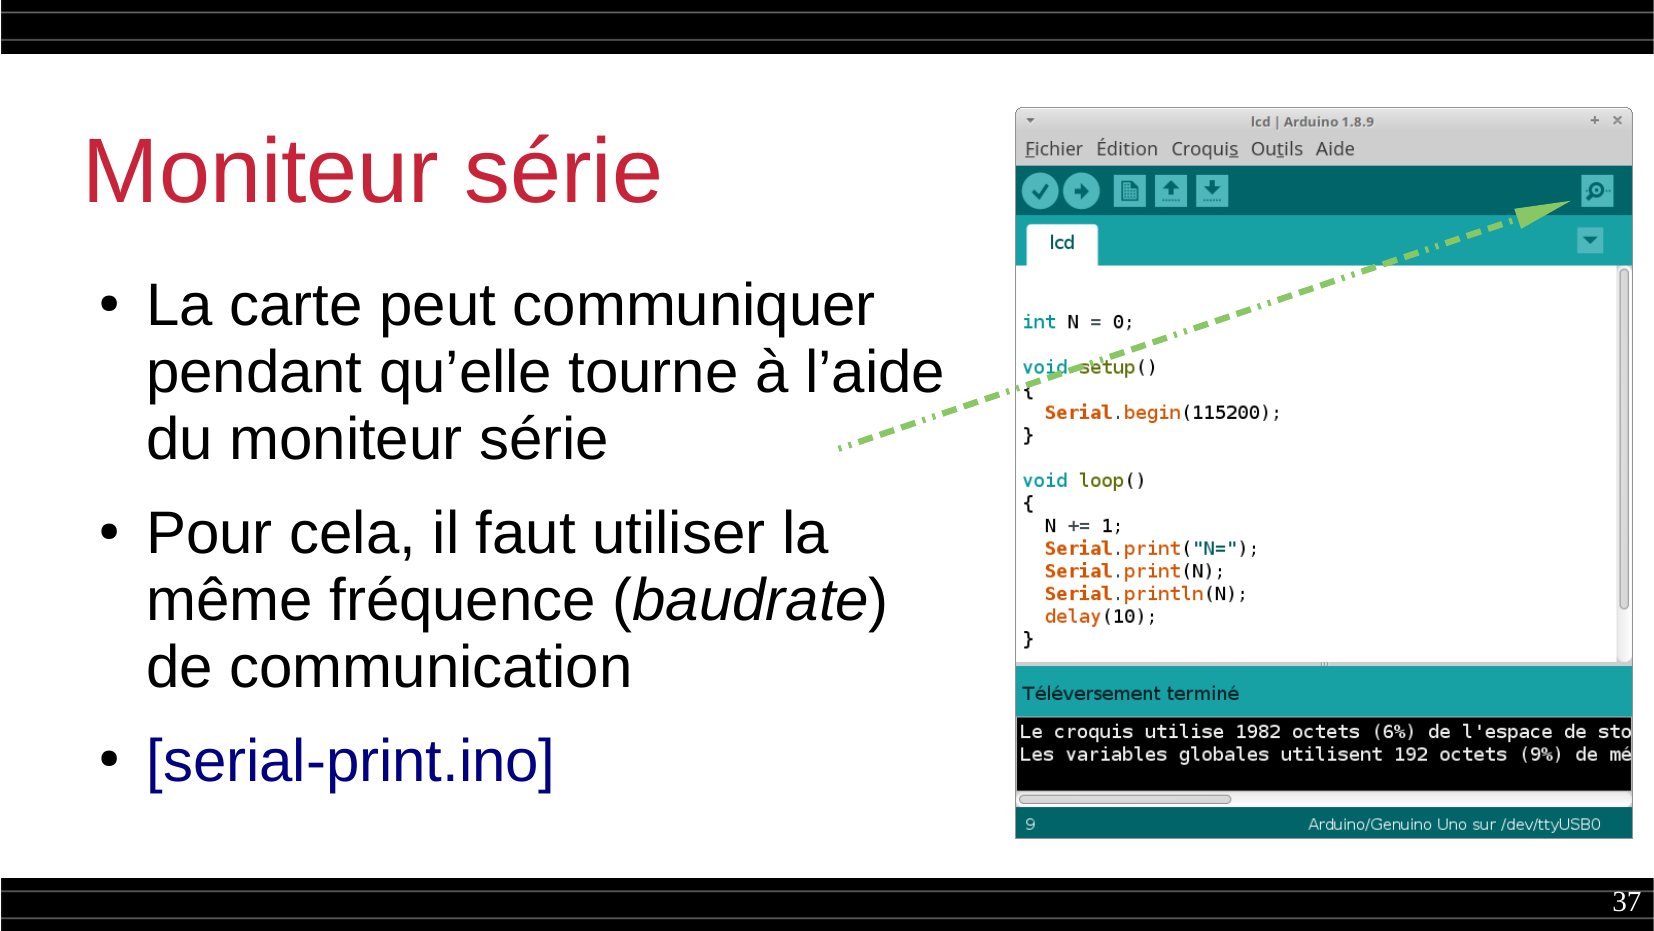

# Moniteur série
La carte peut communiquer pendant qu’elle tourne à l’aide du moniteur série
Pour cela, il faut utiliser la même fréquence (baudrate) de communication
[serial-print.ino]